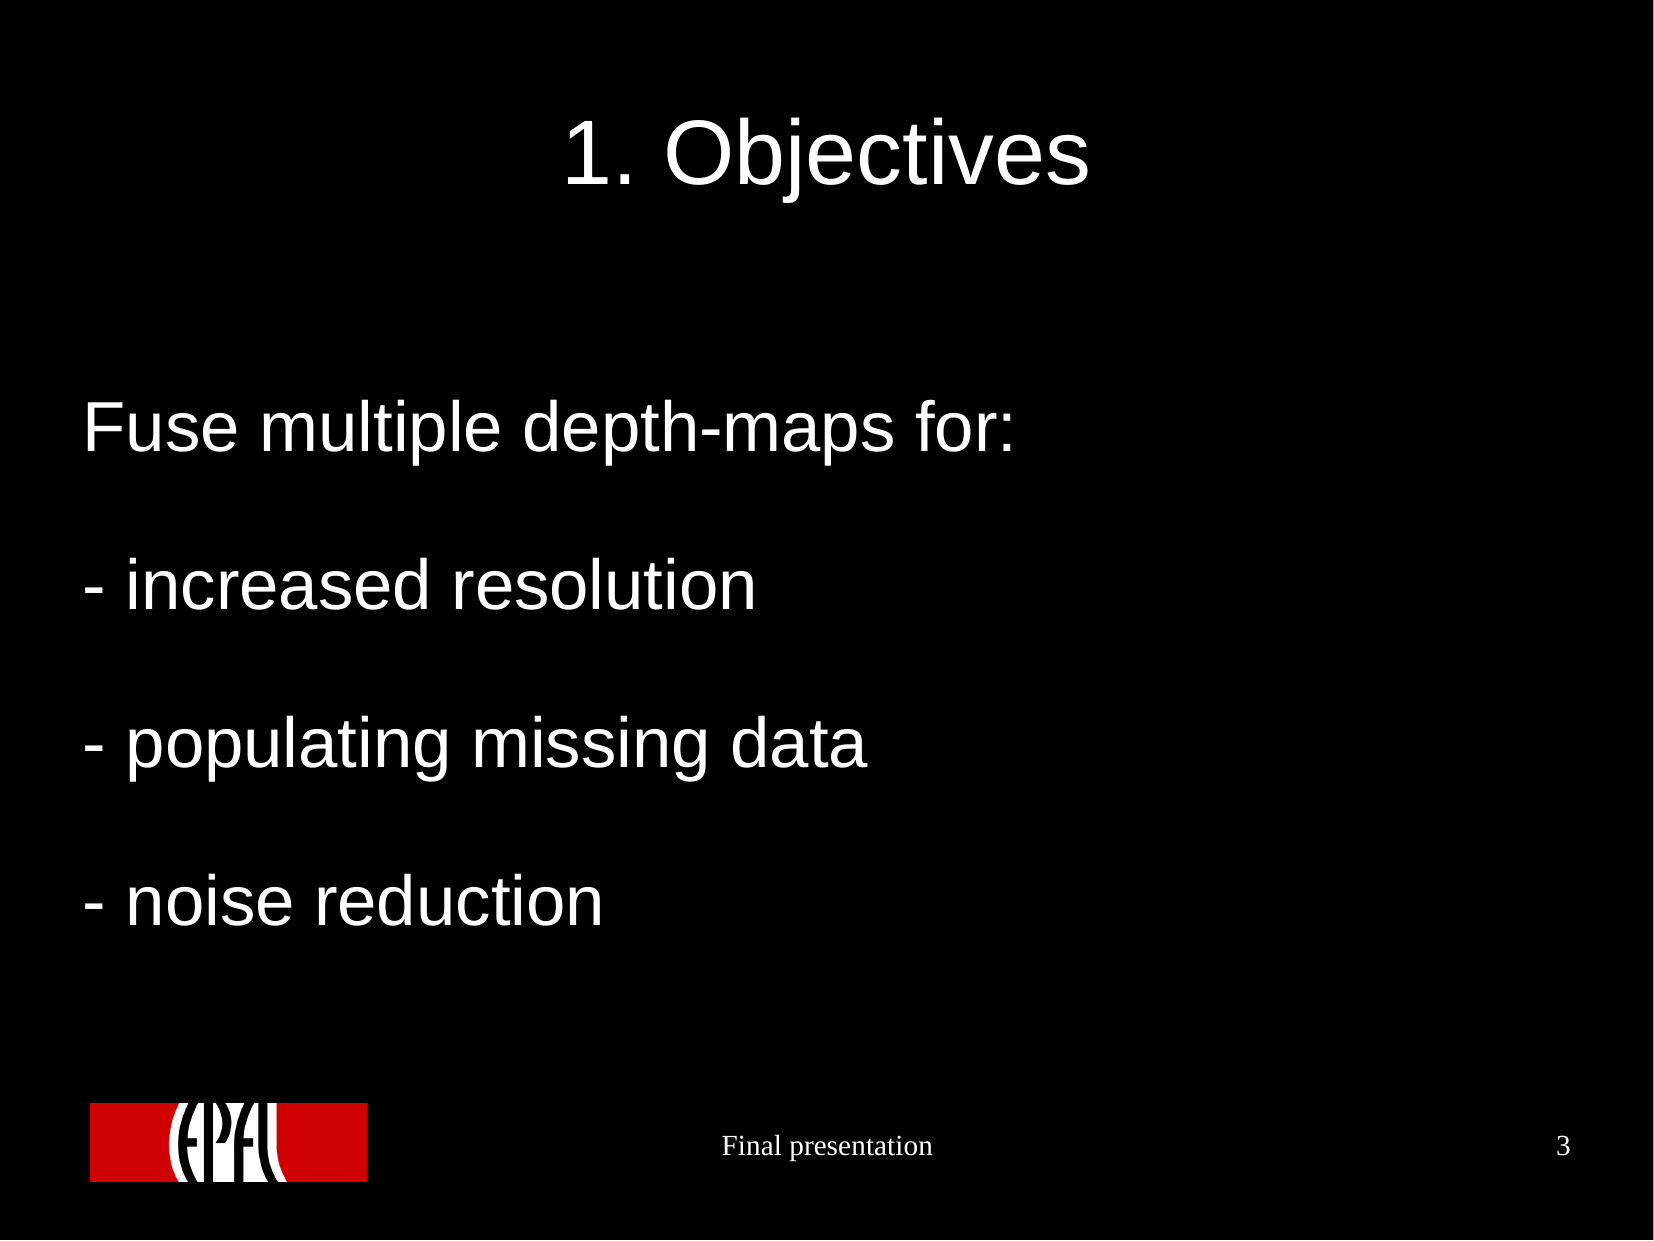

# 1. Objectives
Fuse multiple depth-maps for:
- increased resolution
- populating missing data
- noise reduction
Final presentation
3